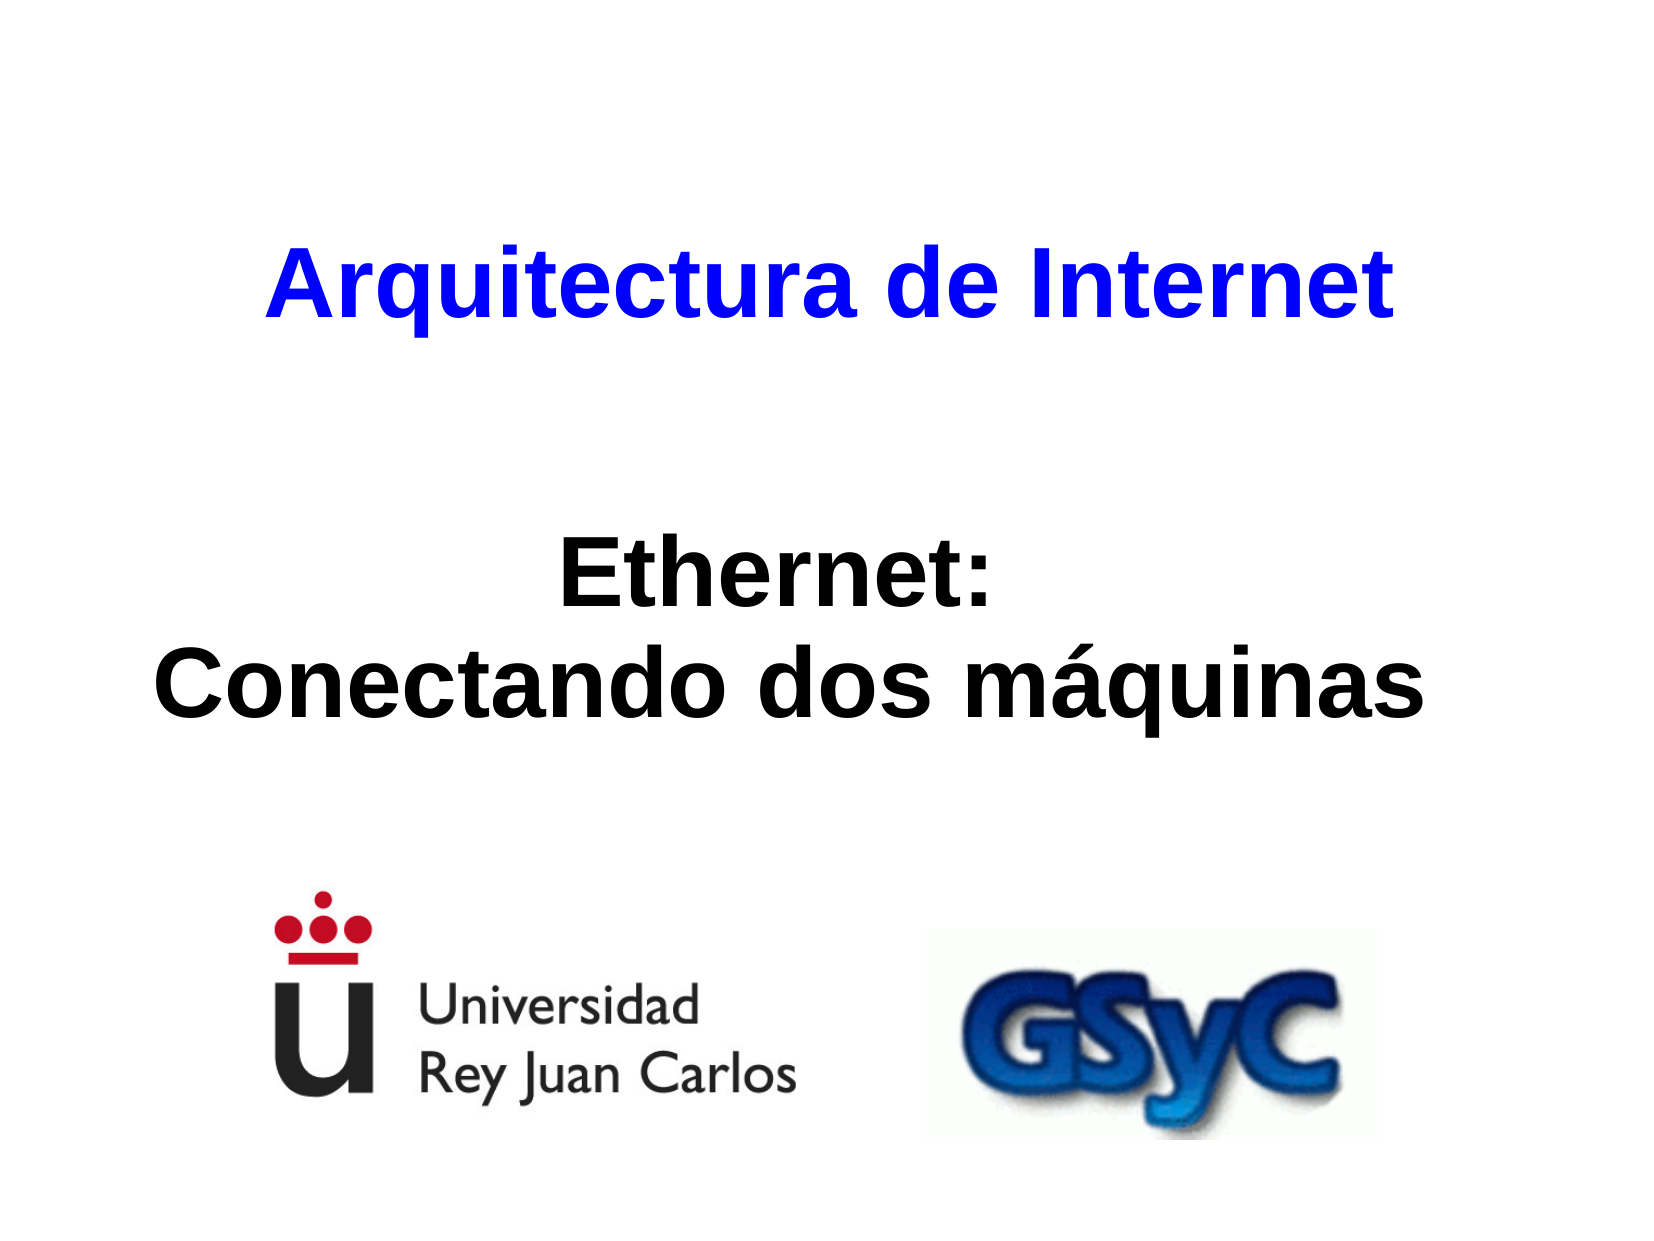

Arquitectura de Internet
# Ethernet: Conectando dos máquinas